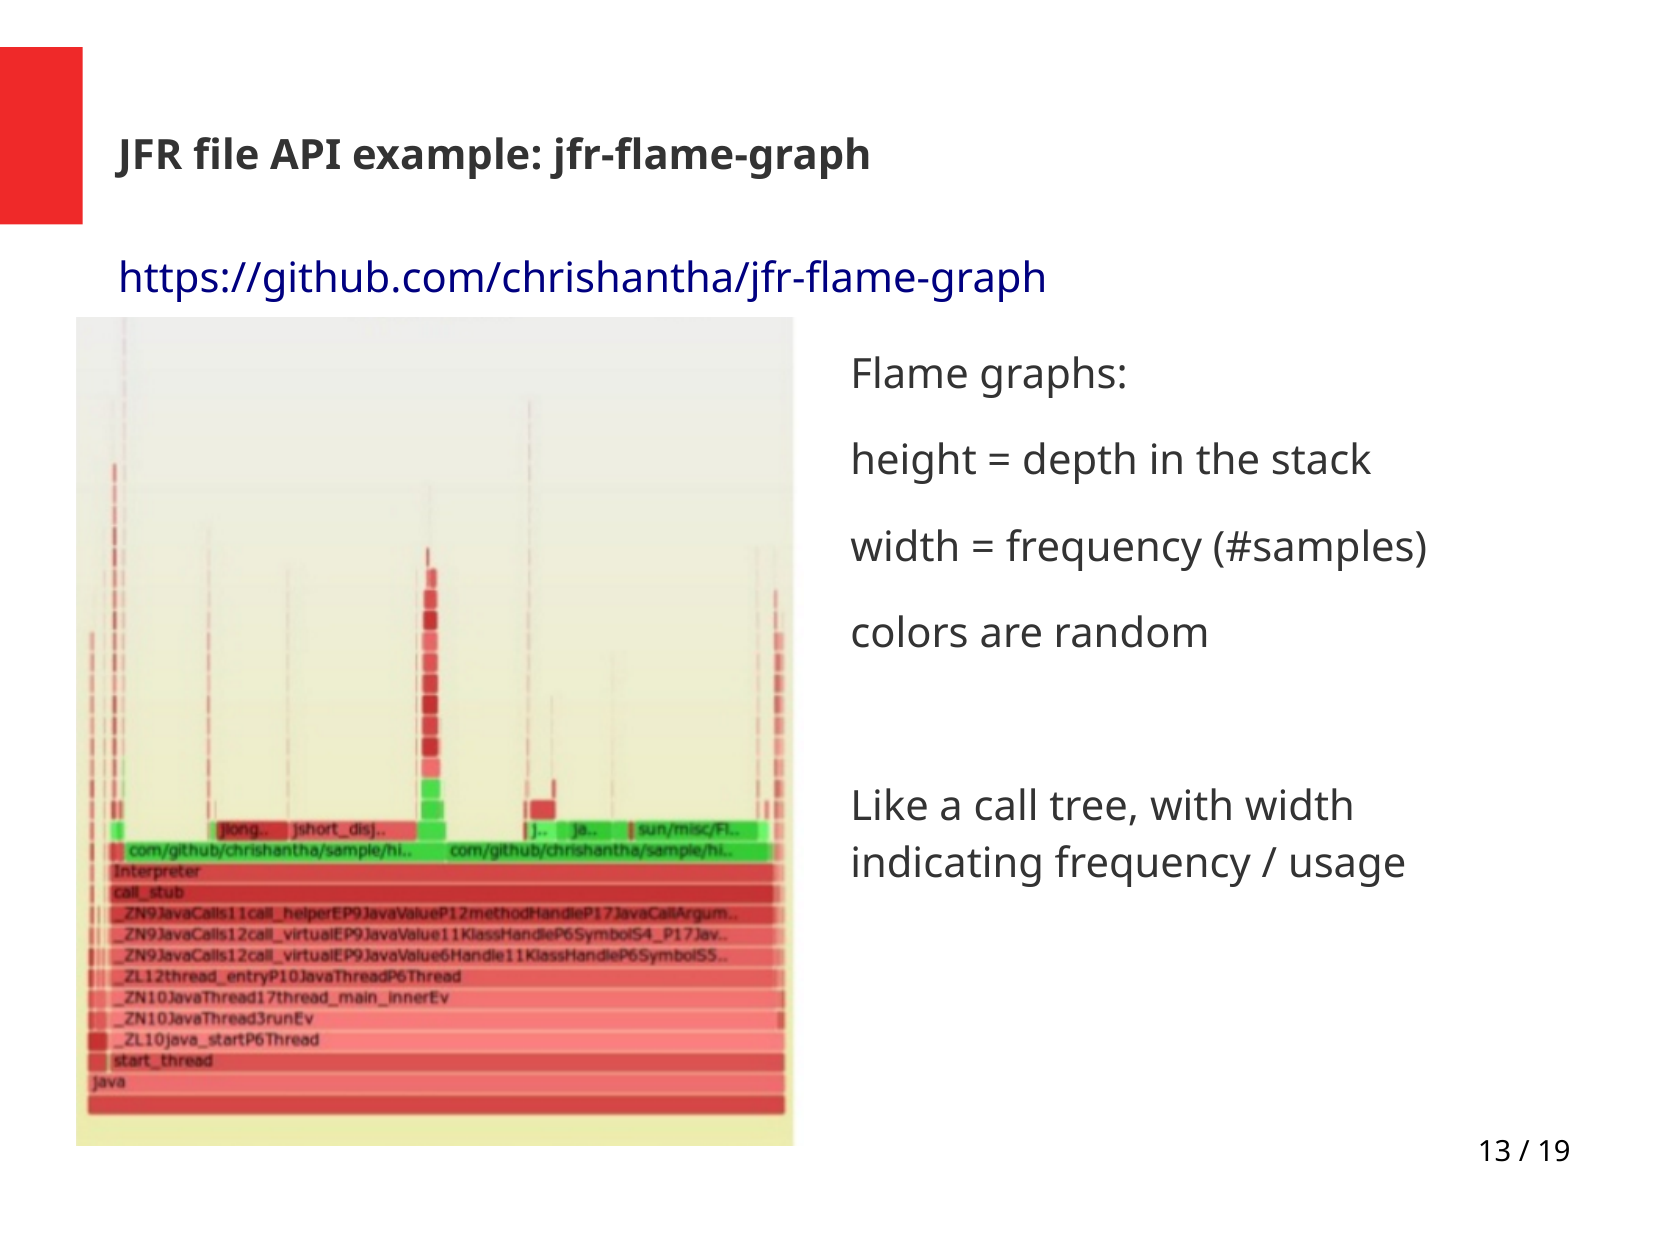

# JFR file API example: jfr-flame-graph
https://github.com/chrishantha/jfr-flame-graph
Flame graphs:
height = depth in the stack
width = frequency (#samples)
colors are random
Like a call tree, with width indicating frequency / usage
13